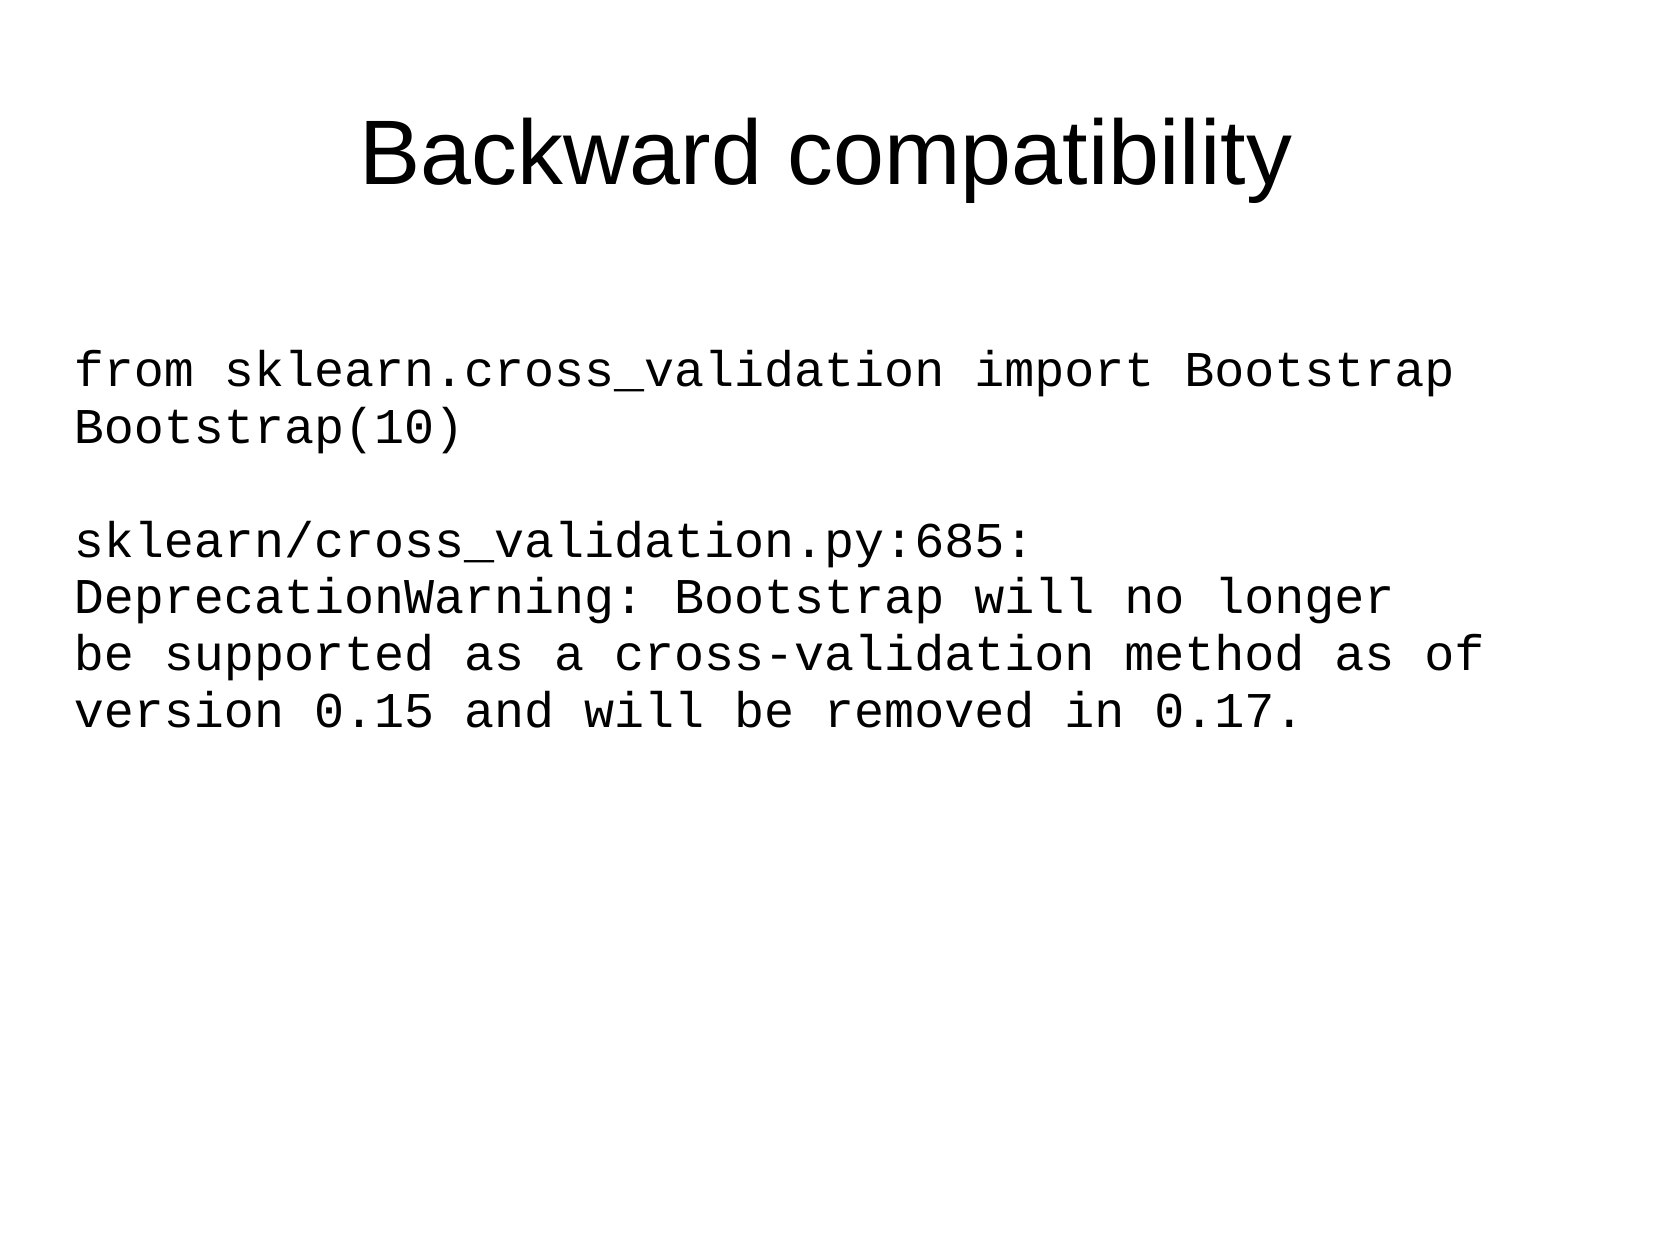

# Backward compatibility
from sklearn.cross_validation import Bootstrap
Bootstrap(10)
sklearn/cross_validation.py:685:
DeprecationWarning: Bootstrap will no longer
be supported as a cross-validation method as of
version 0.15 and will be removed in 0.17.